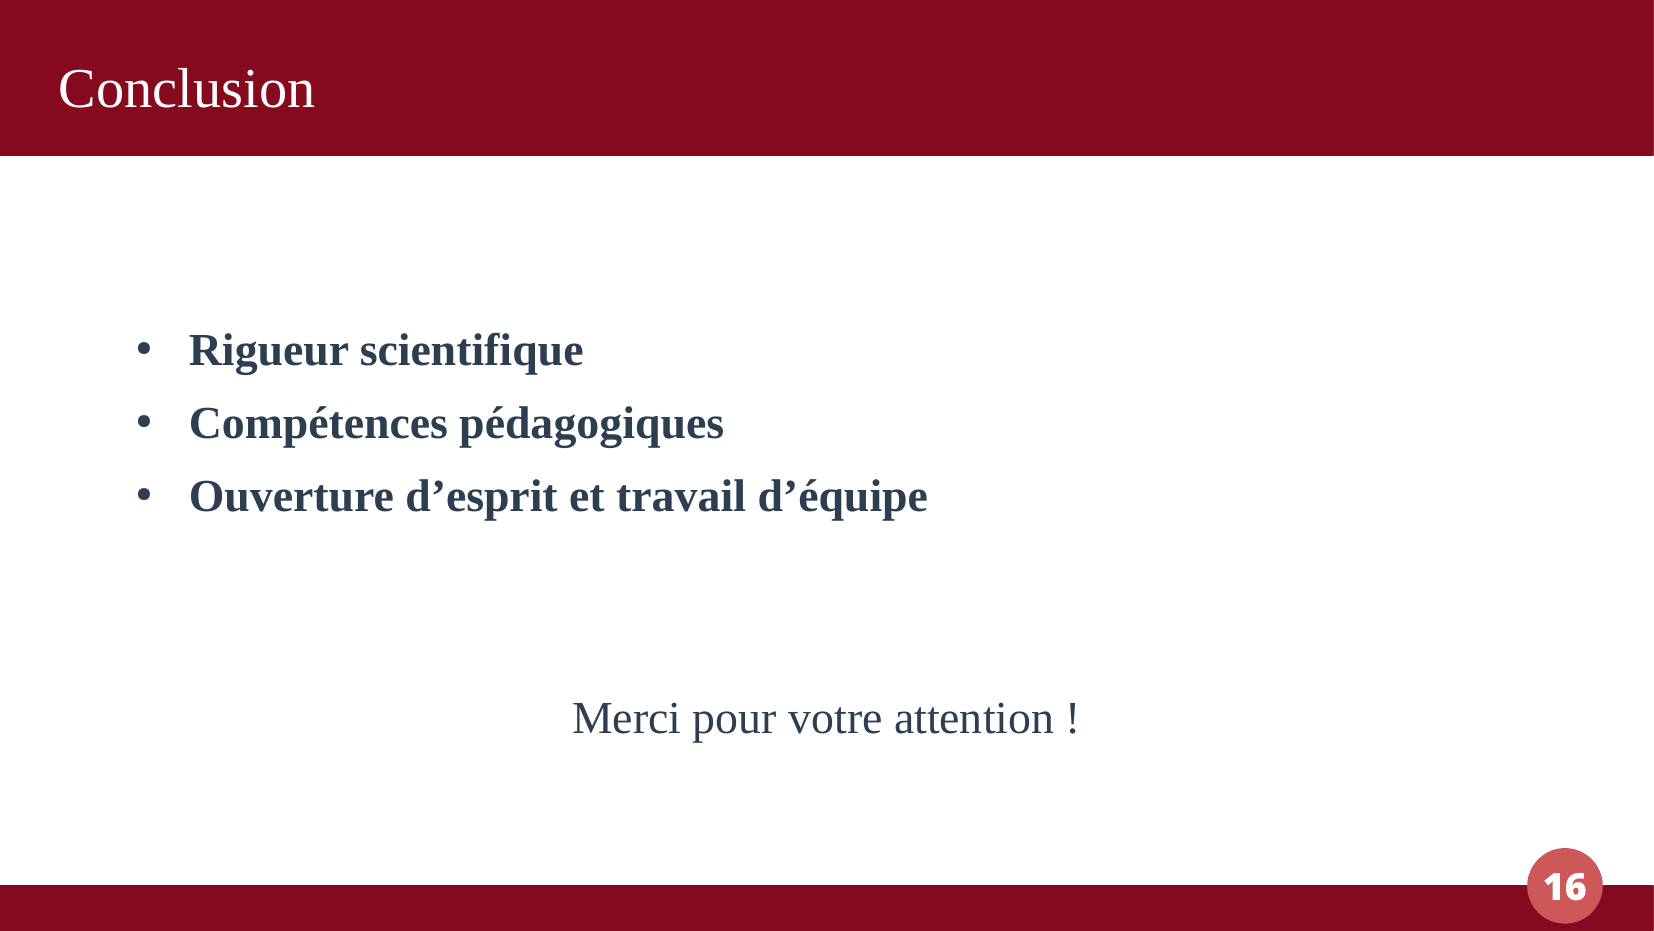

# Conclusion
Rigueur scientifique
Compétences pédagogiques
Ouverture d’esprit et travail d’équipe
Merci pour votre attention !
16